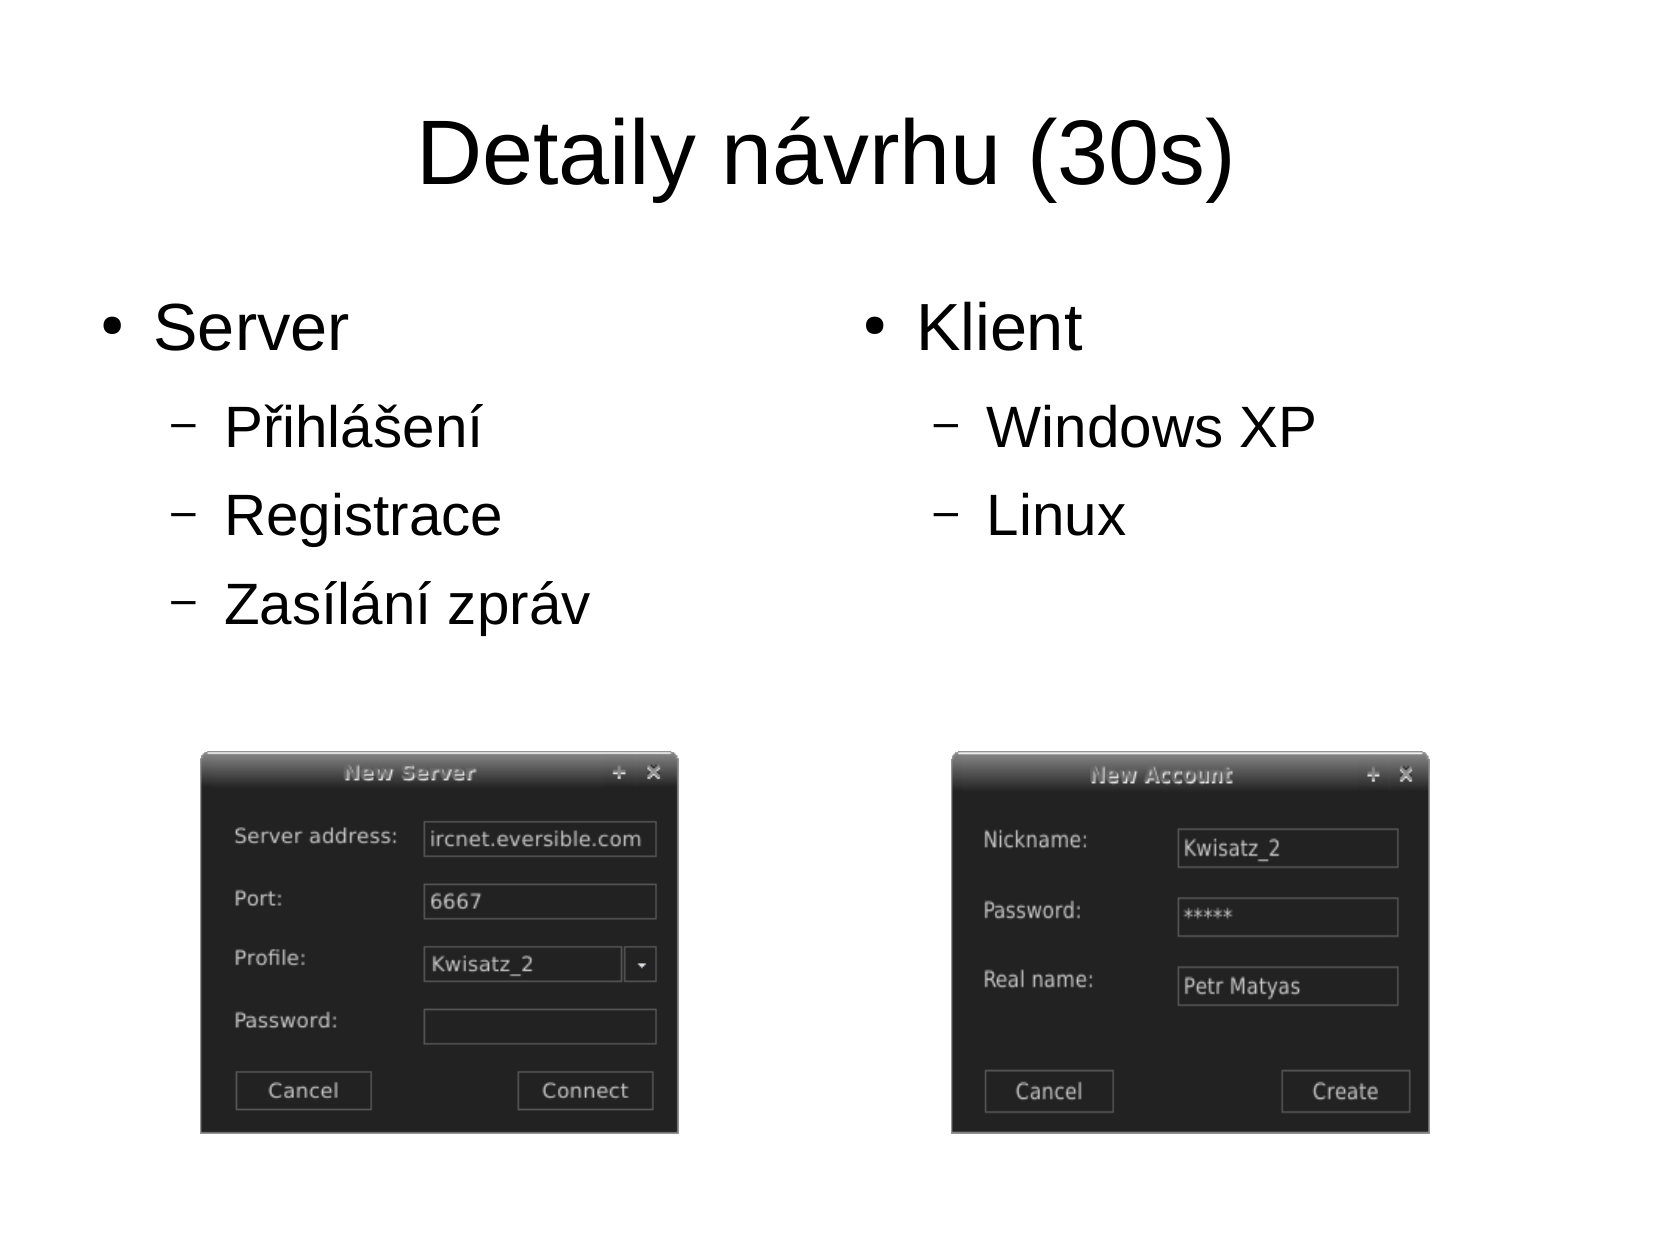

# Detaily návrhu (30s)
Server
Přihlášení
Registrace
Zasílání zpráv
Klient
Windows XP
Linux